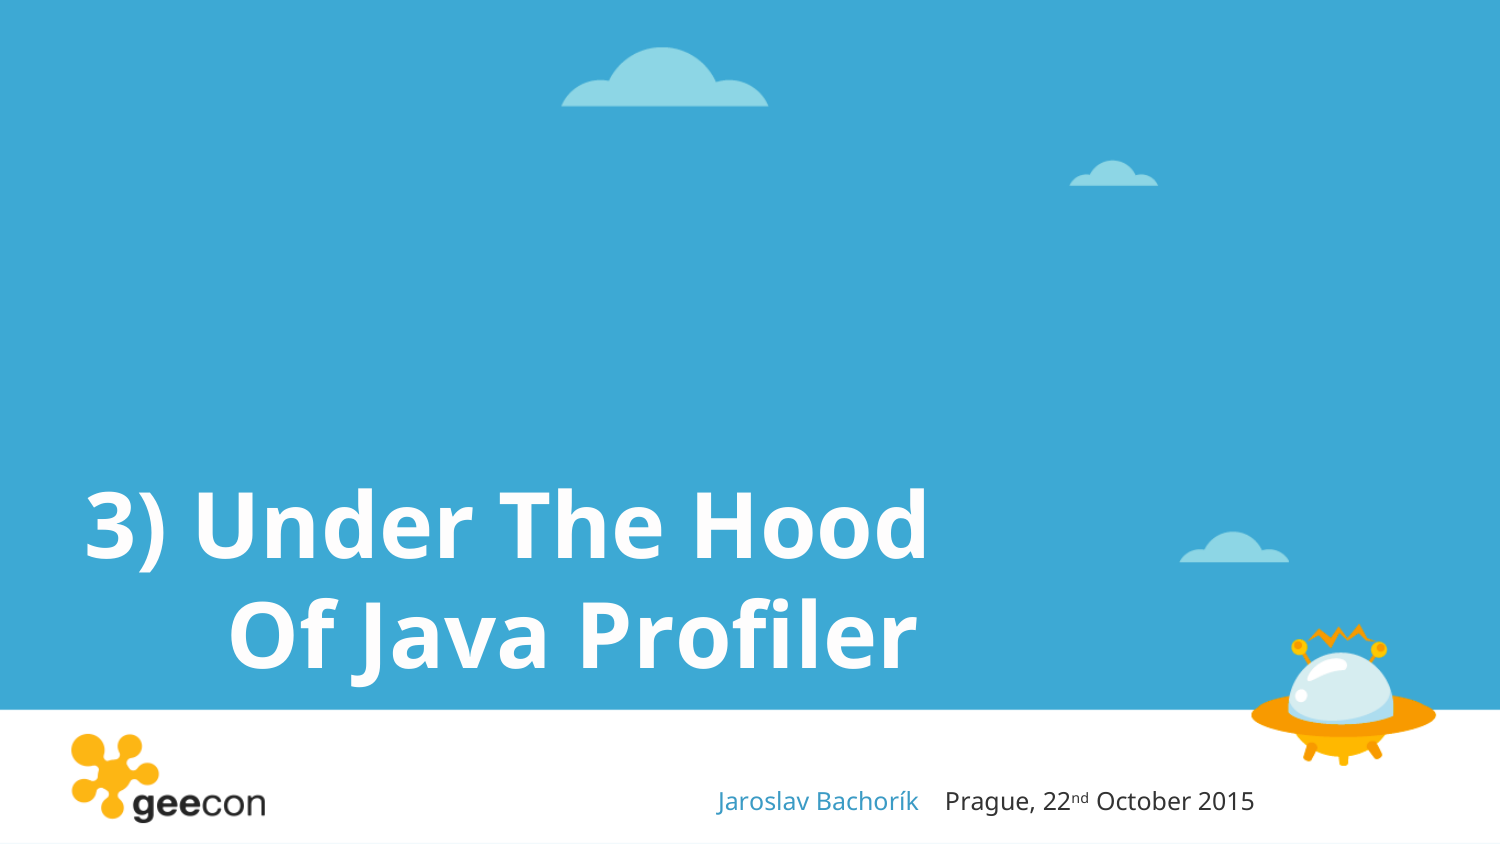

# 3) Under The Hood Of Java Profiler
Jaroslav Bachorík Prague, 22nd October 2015